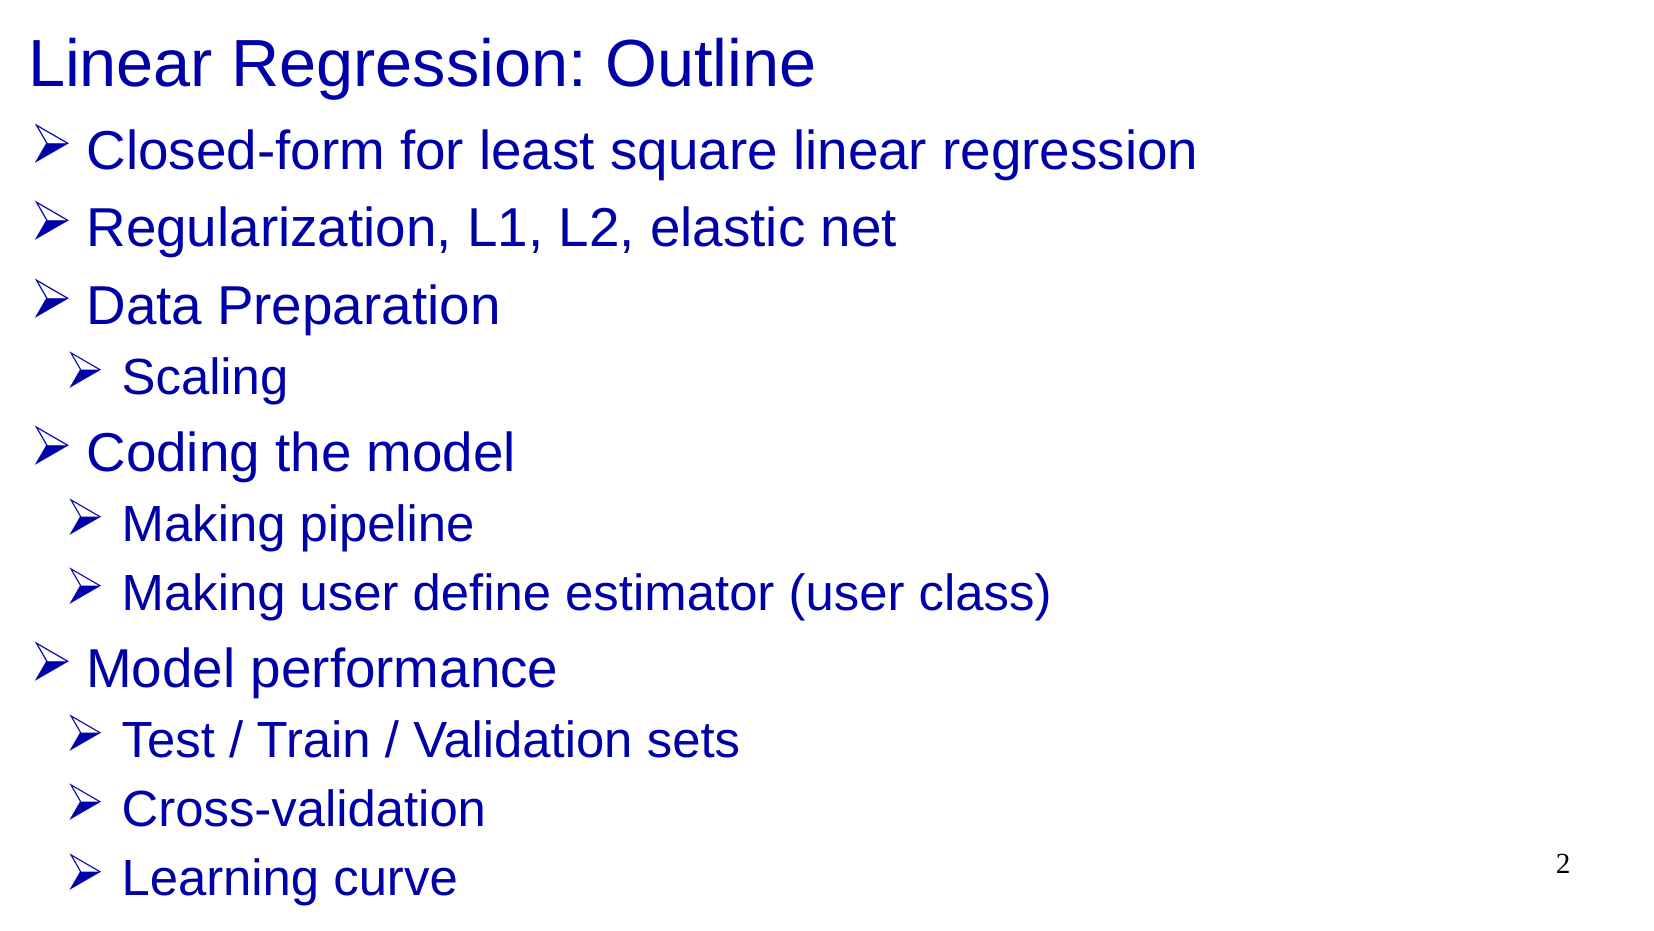

# Linear Regression: Outline
Closed-form for least square linear regression
Regularization, L1, L2, elastic net
Data Preparation
Scaling
Coding the model
Making pipeline
Making user define estimator (user class)
Model performance
Test / Train / Validation sets
Cross-validation
Learning curve
2